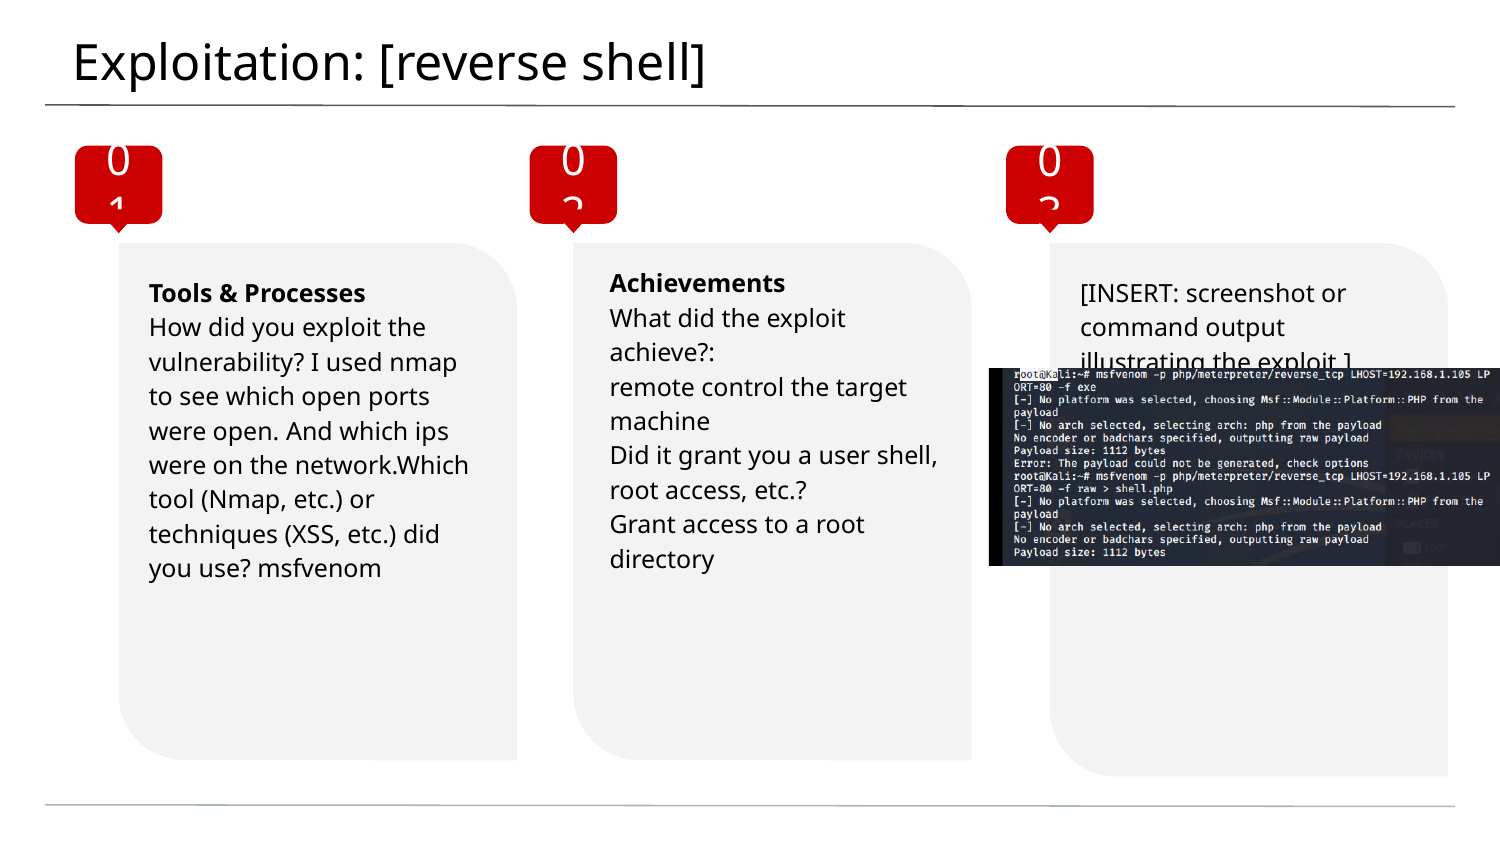

# Exploitation: [reverse shell]
01
02
03
Achievements
What did the exploit achieve?:
remote control the target machine
Did it grant you a user shell, root access, etc.?
Grant access to a root directory
Tools & Processes
How did you exploit the vulnerability? I used nmap to see which open ports were open. And which ips were on the network.Which tool (Nmap, etc.) or techniques (XSS, etc.) did you use? msfvenom
[INSERT: screenshot or command output illustrating the exploit.]